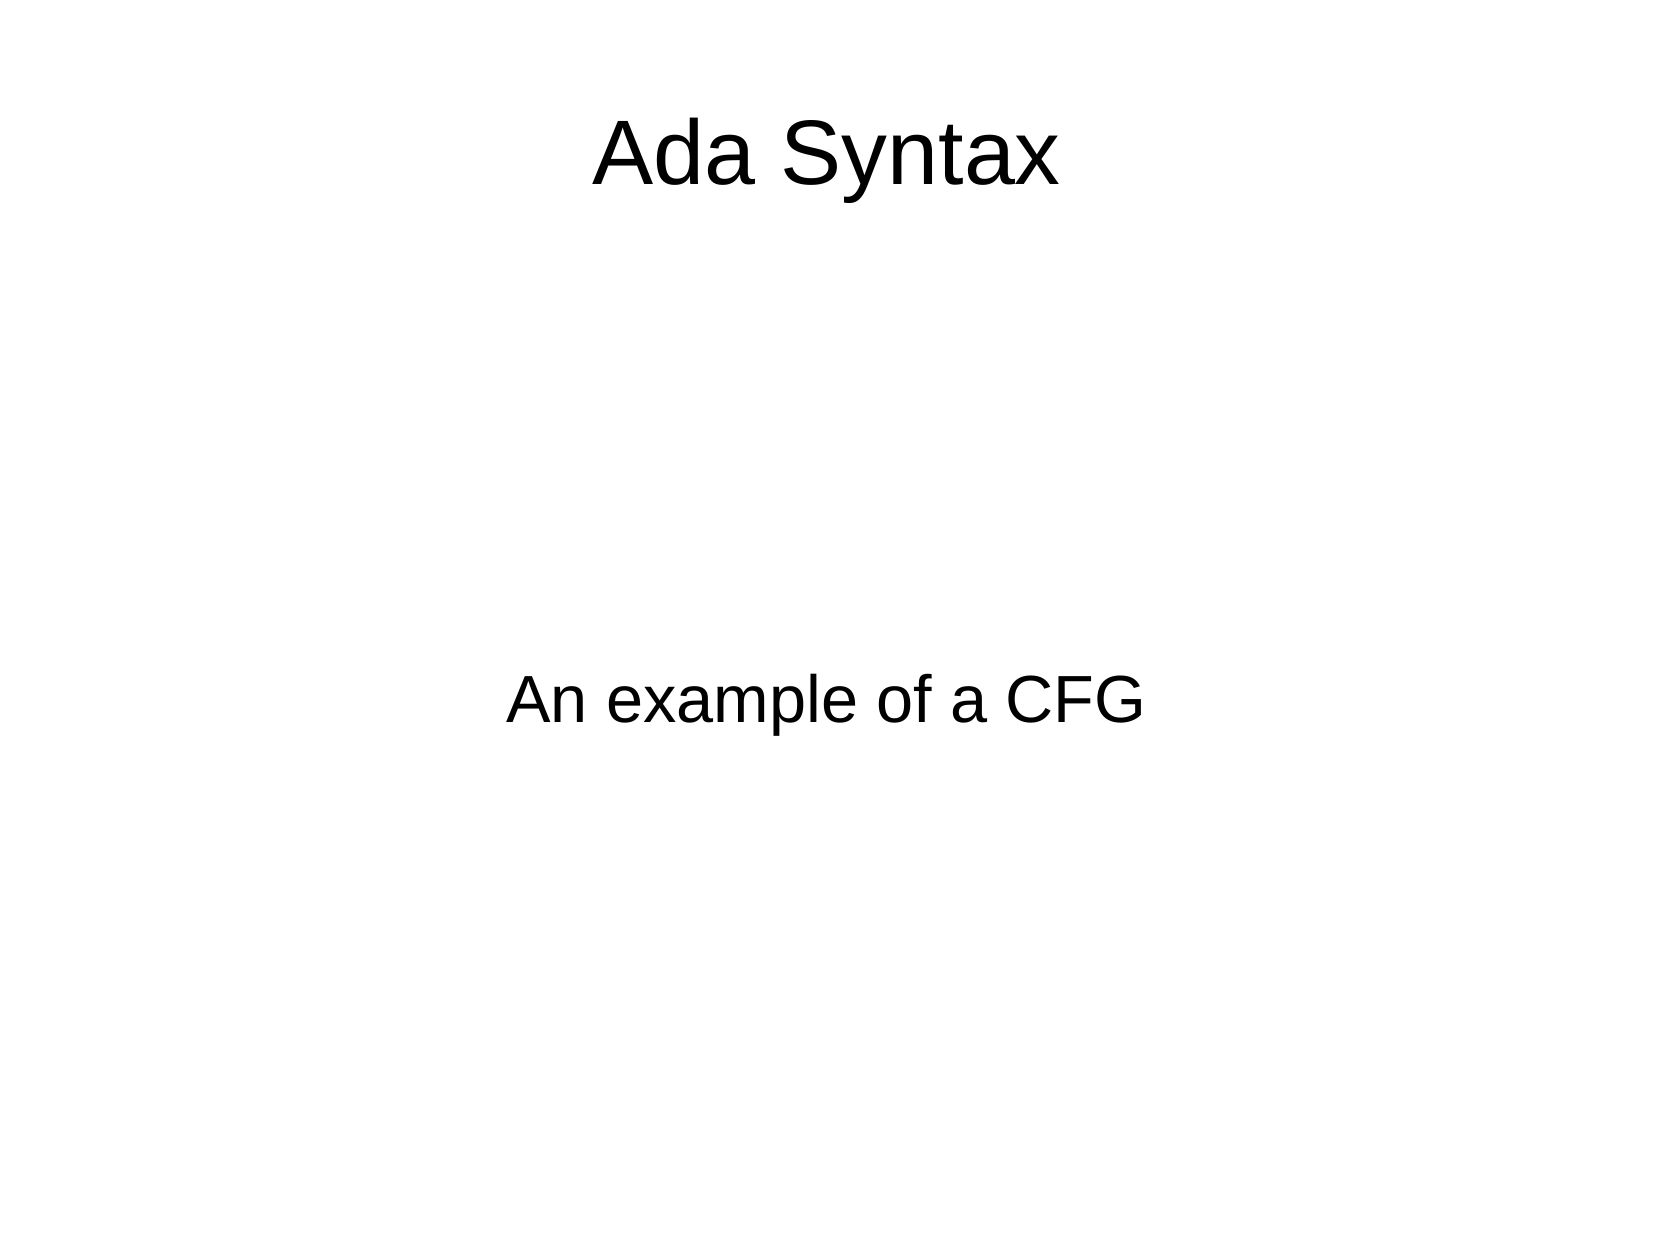

# Ada Syntax
An example of a CFG